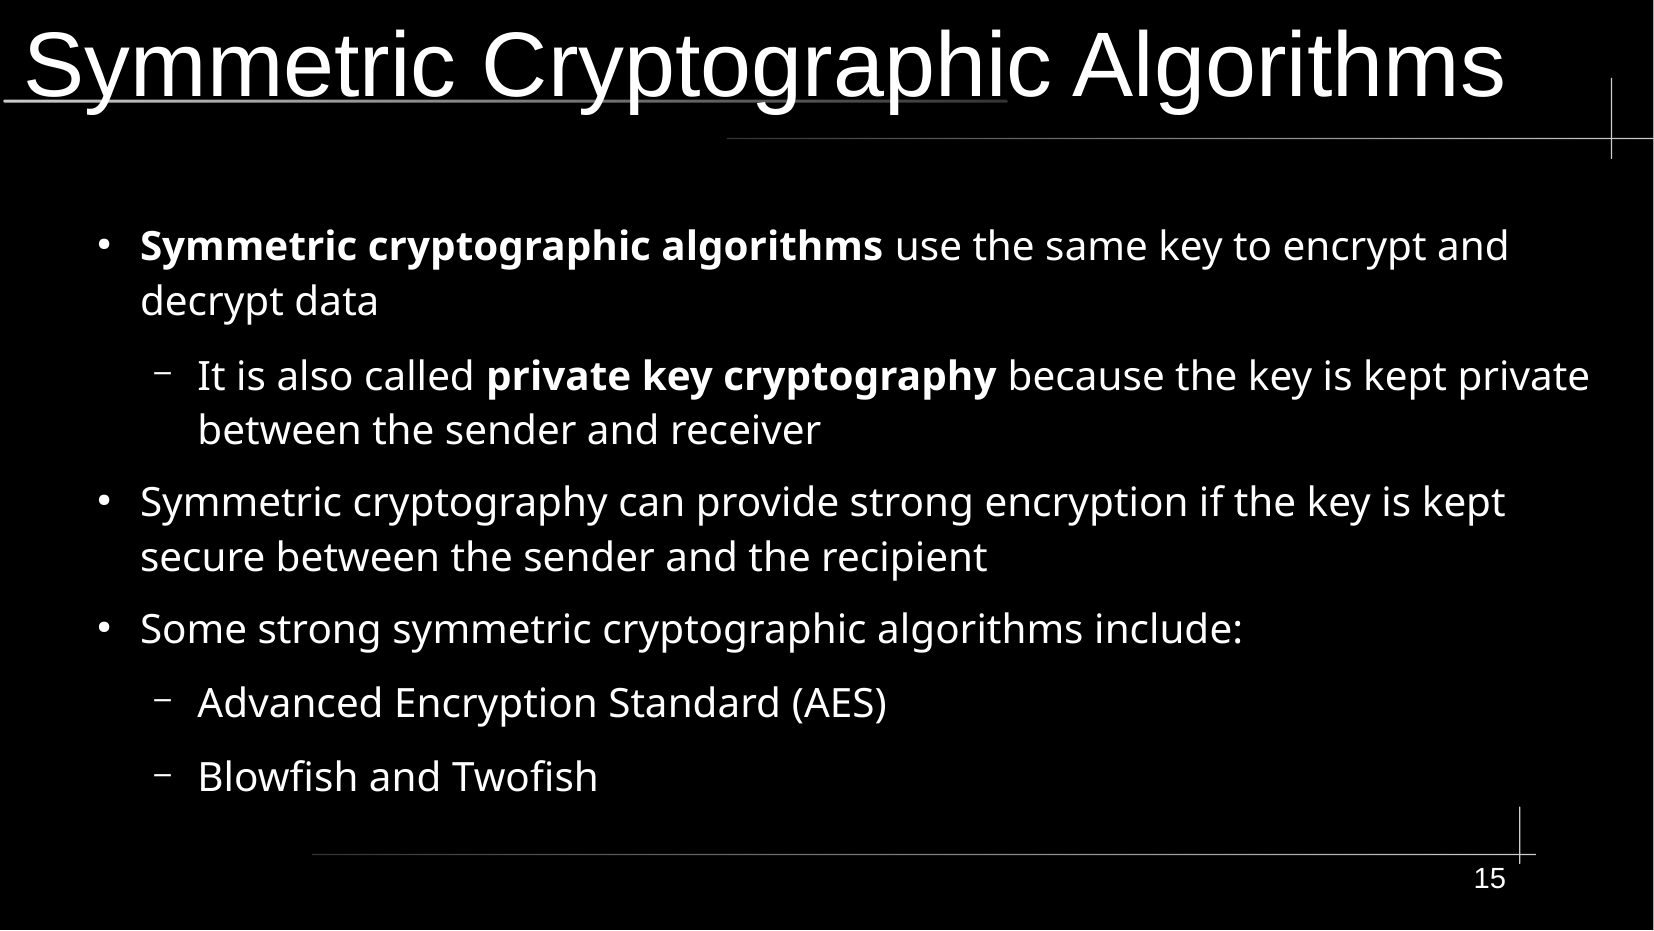

# Symmetric Cryptographic Algorithms
Symmetric cryptographic algorithms use the same key to encrypt and decrypt data
It is also called private key cryptography because the key is kept private between the sender and receiver
Symmetric cryptography can provide strong encryption if the key is kept secure between the sender and the recipient
Some strong symmetric cryptographic algorithms include:
Advanced Encryption Standard (AES)
Blowfish and Twofish
15